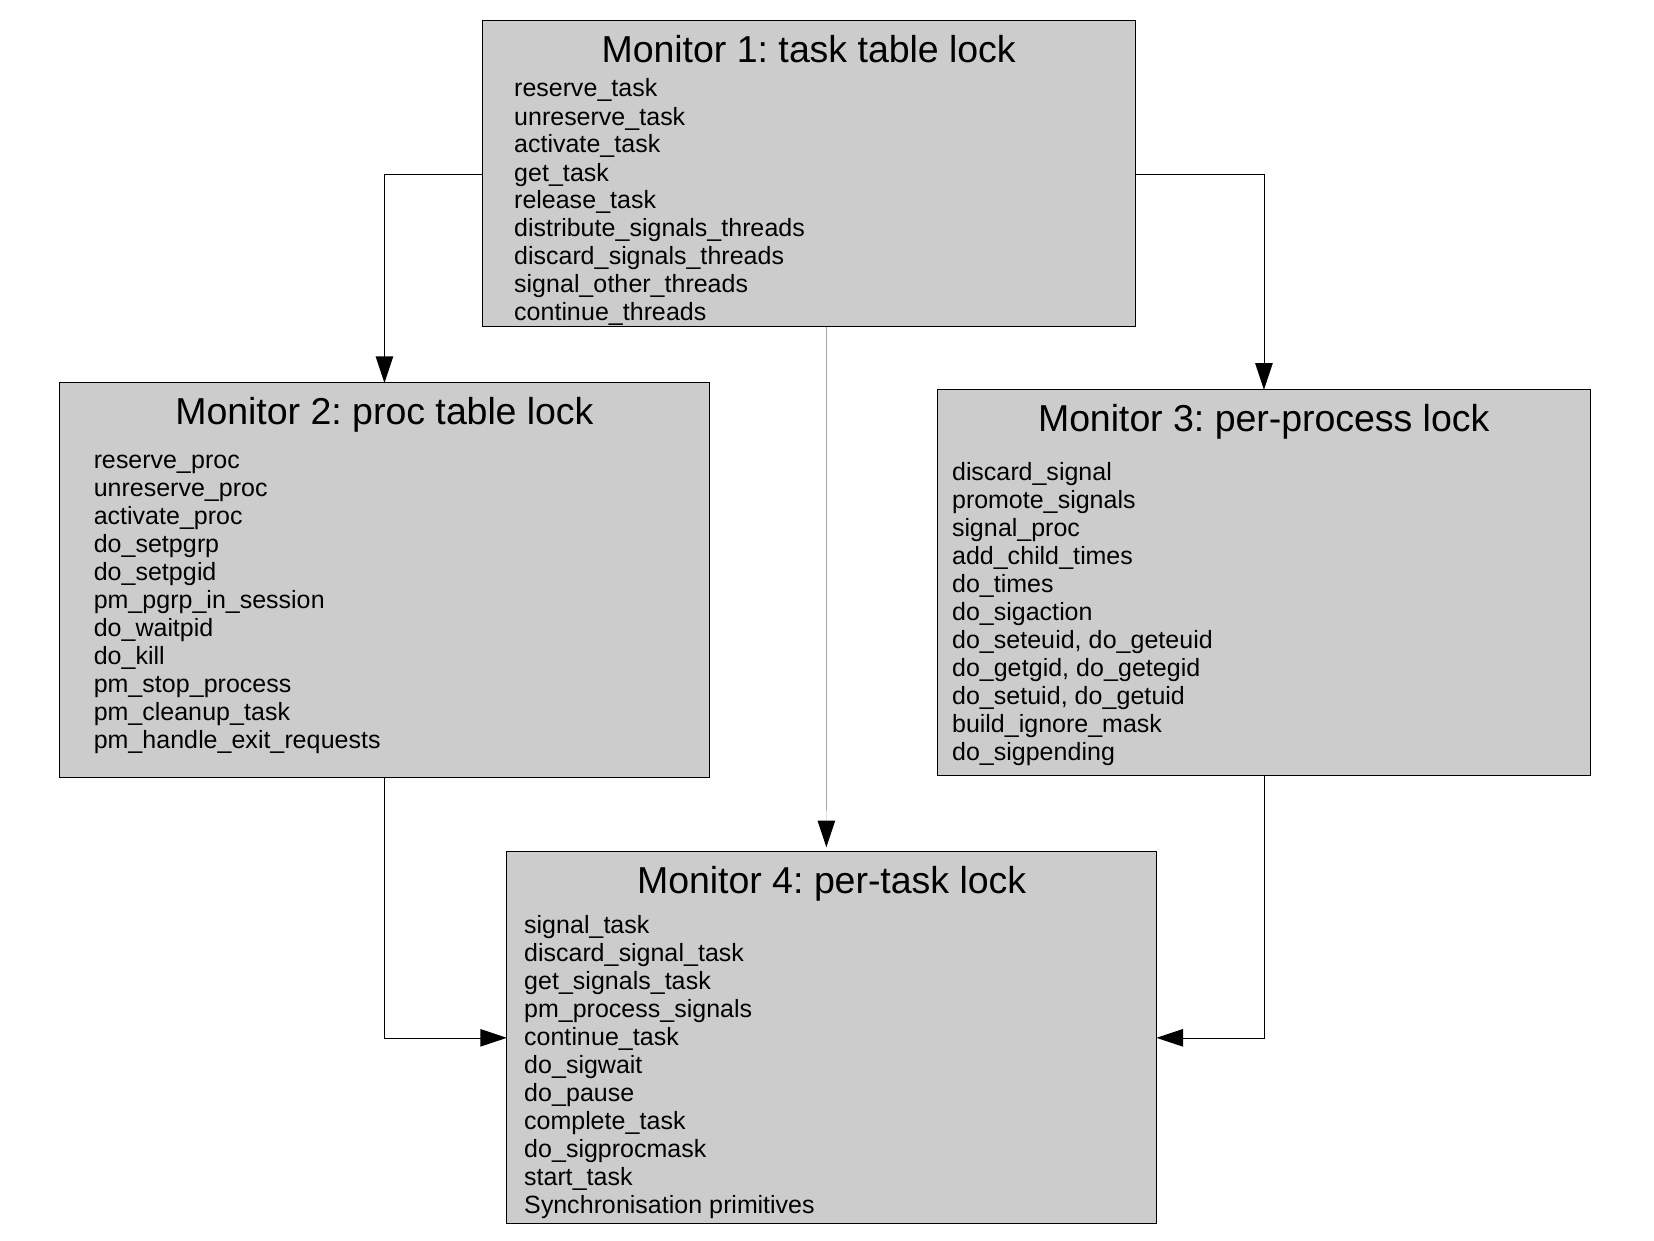

Monitor 1: task table lock
reserve_task
unreserve_task
activate_task
get_task
release_task
distribute_signals_threads
discard_signals_threads
signal_other_threads
continue_threads
Monitor 2: proc table lock
Monitor 3: per-process lock
reserve_proc
unreserve_proc
activate_proc
do_setpgrp
do_setpgid
pm_pgrp_in_session
do_waitpid
do_kill
pm_stop_process
pm_cleanup_task
pm_handle_exit_requests
discard_signal
promote_signals
signal_proc
add_child_times
do_times
do_sigaction
do_seteuid, do_geteuid
do_getgid, do_getegid
do_setuid, do_getuid
build_ignore_mask
do_sigpending
Monitor 4: per-task lock
signal_task
discard_signal_task
get_signals_task
pm_process_signals
continue_task
do_sigwait
do_pause
complete_task
do_sigprocmask
start_task
Synchronisation primitives